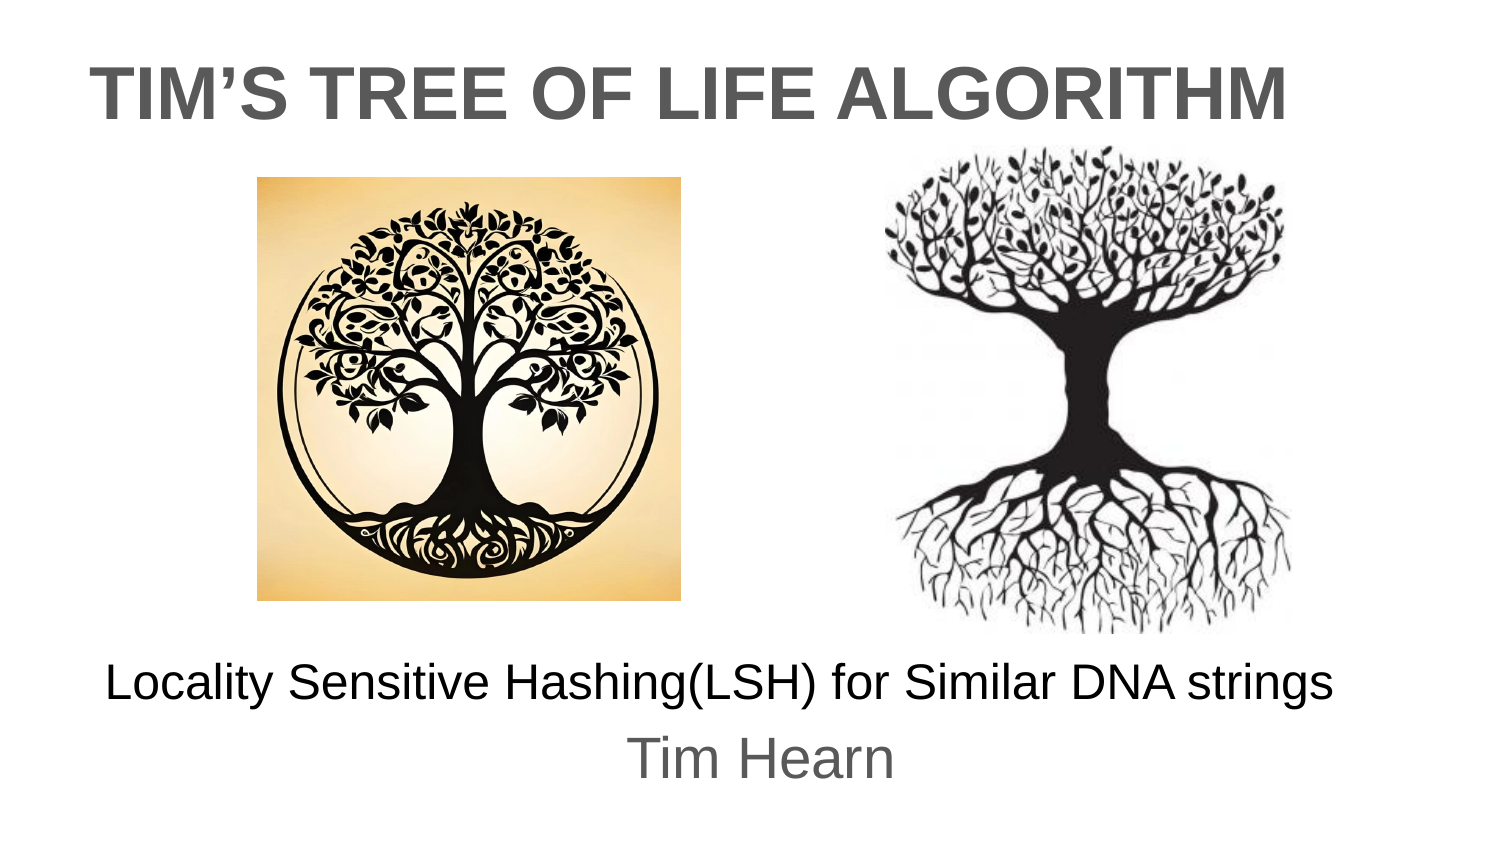

TIM’S TREE OF LIFE ALGORITHM
# Locality Sensitive Hashing(LSH) for Similar DNA strings
Tim Hearn